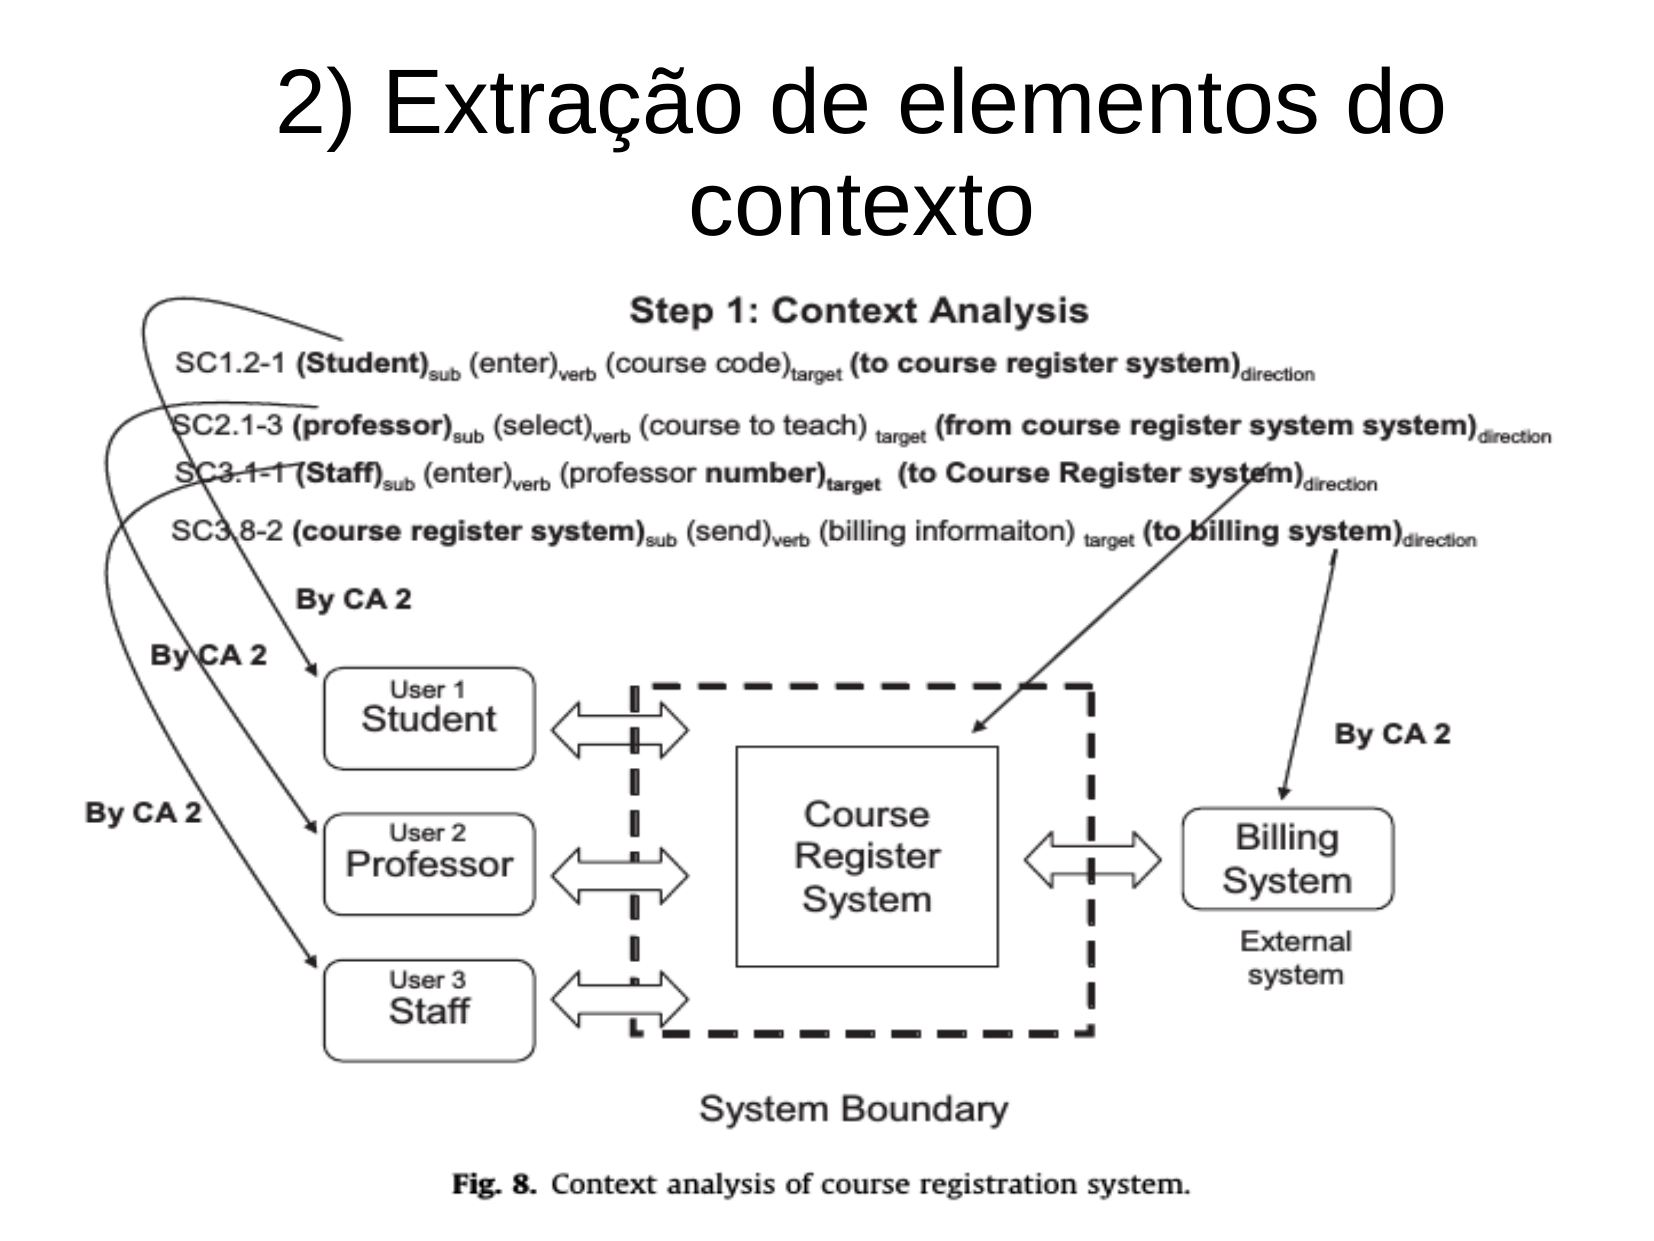

# 2) Extração de elementos do contexto